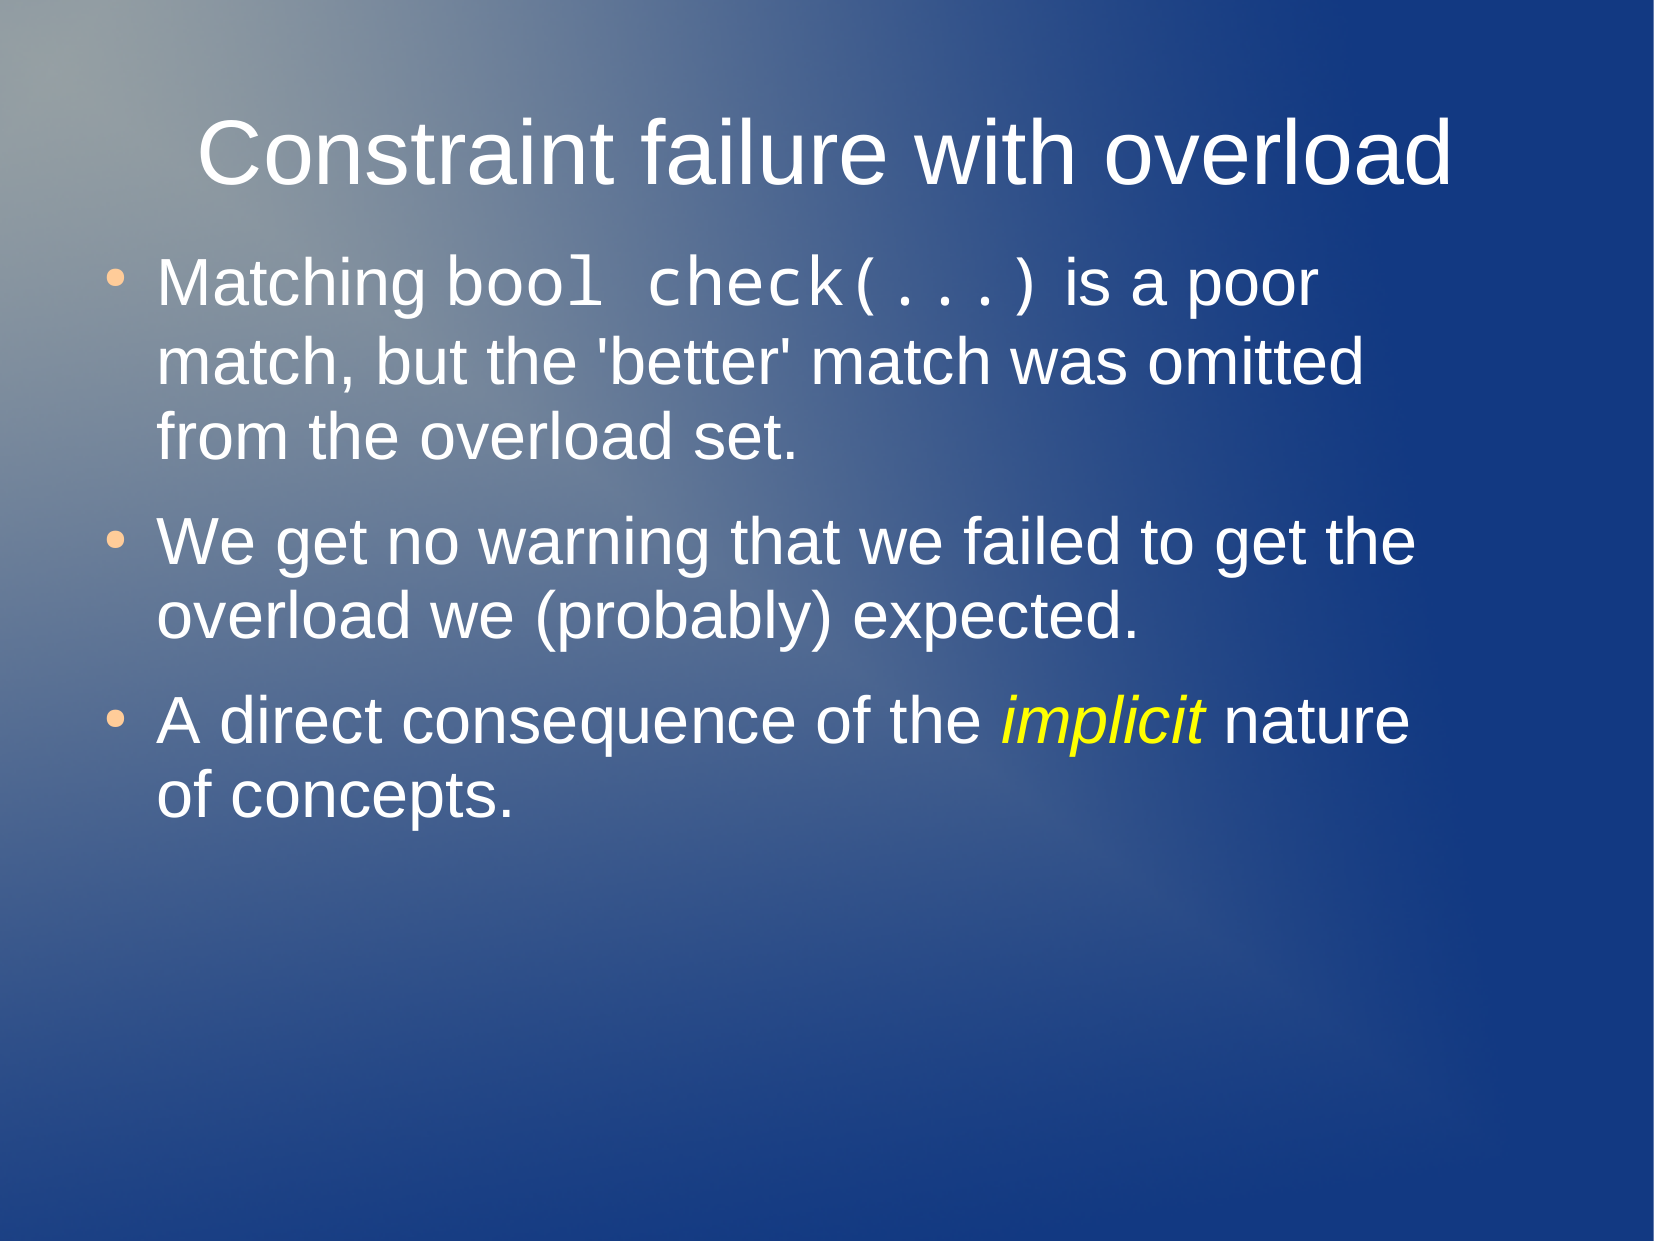

# Constraint failure with overload
Matching bool check(...) is a poor match, but the 'better' match was omitted from the overload set.
We get no warning that we failed to get the overload we (probably) expected.
A direct consequence of the implicit nature of concepts.